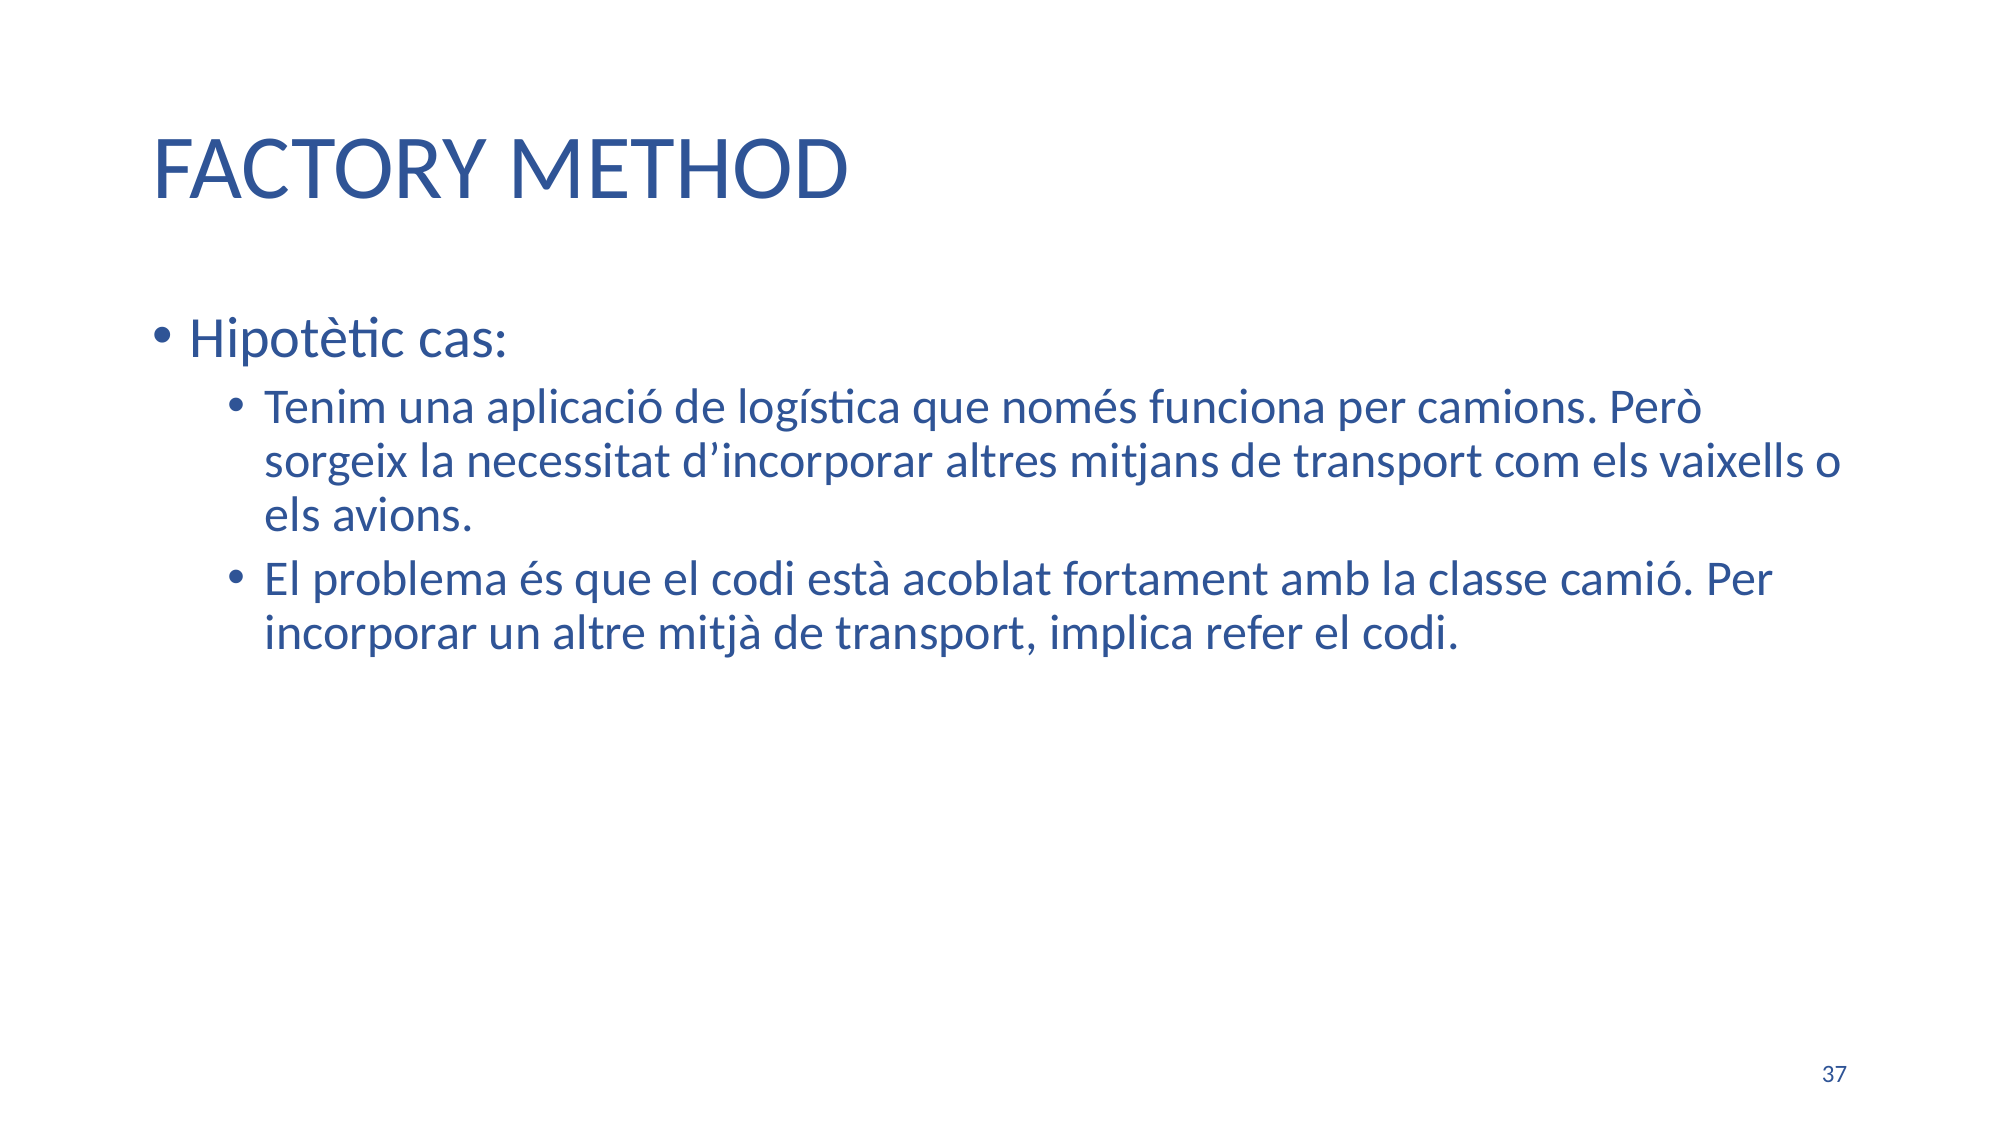

# FACTORY METHOD
Hipotètic cas:
Tenim una aplicació de logística que només funciona per camions. Però sorgeix la necessitat d’incorporar altres mitjans de transport com els vaixells o els avions.
El problema és que el codi està acoblat fortament amb la classe camió. Per incorporar un altre mitjà de transport, implica refer el codi.